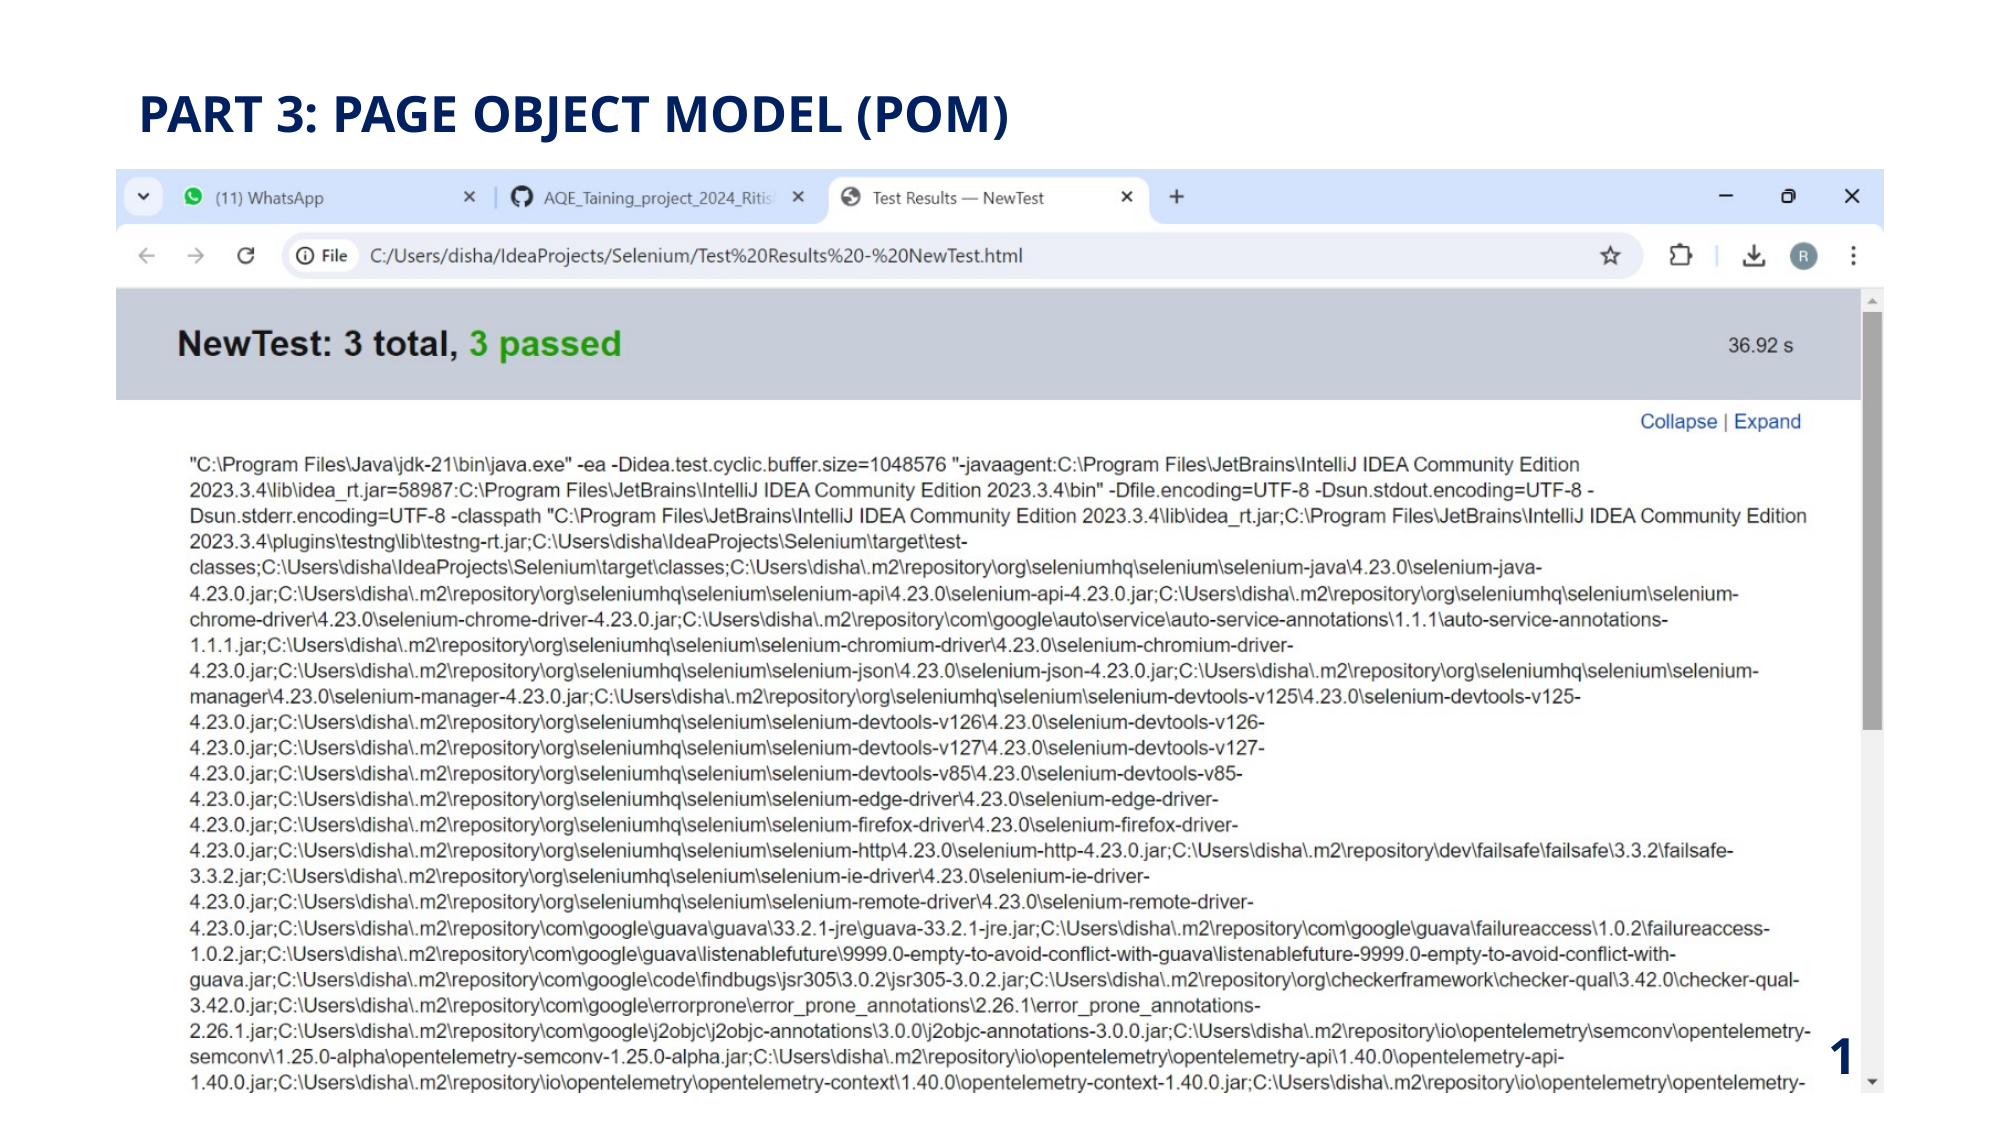

PART 3: PAGE OBJECT MODEL (POM)
# Human resources slide 8
1